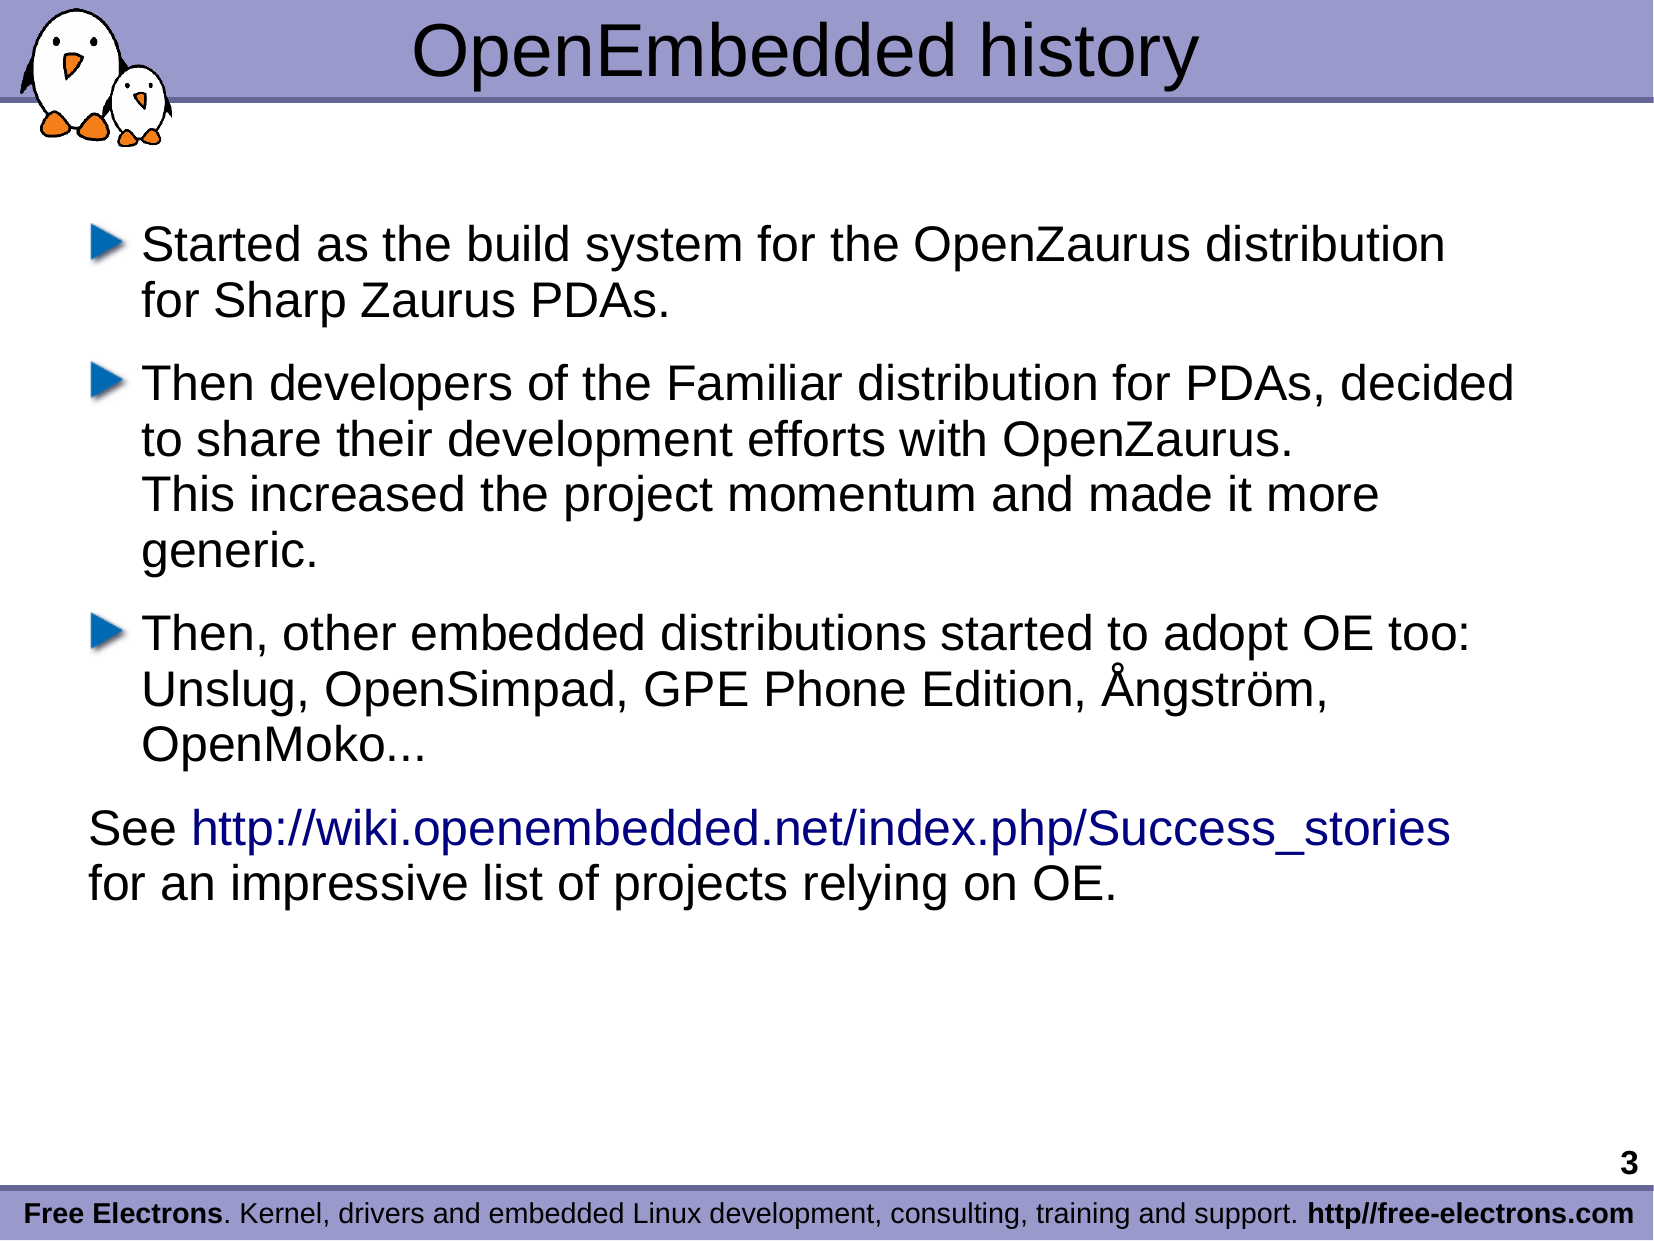

# OpenEmbedded history
Started as the build system for the OpenZaurus distribution for Sharp Zaurus PDAs.
Then developers of the Familiar distribution for PDAs, decided to share their development efforts with OpenZaurus.
This increased the project momentum and made it more generic.
Then, other embedded distributions started to adopt OE too: Unslug, OpenSimpad, GPE Phone Edition, Ångström, OpenMoko...
See http://wiki.openembedded.net/index.php/Success_stories
for an impressive list of projects relying on OE.